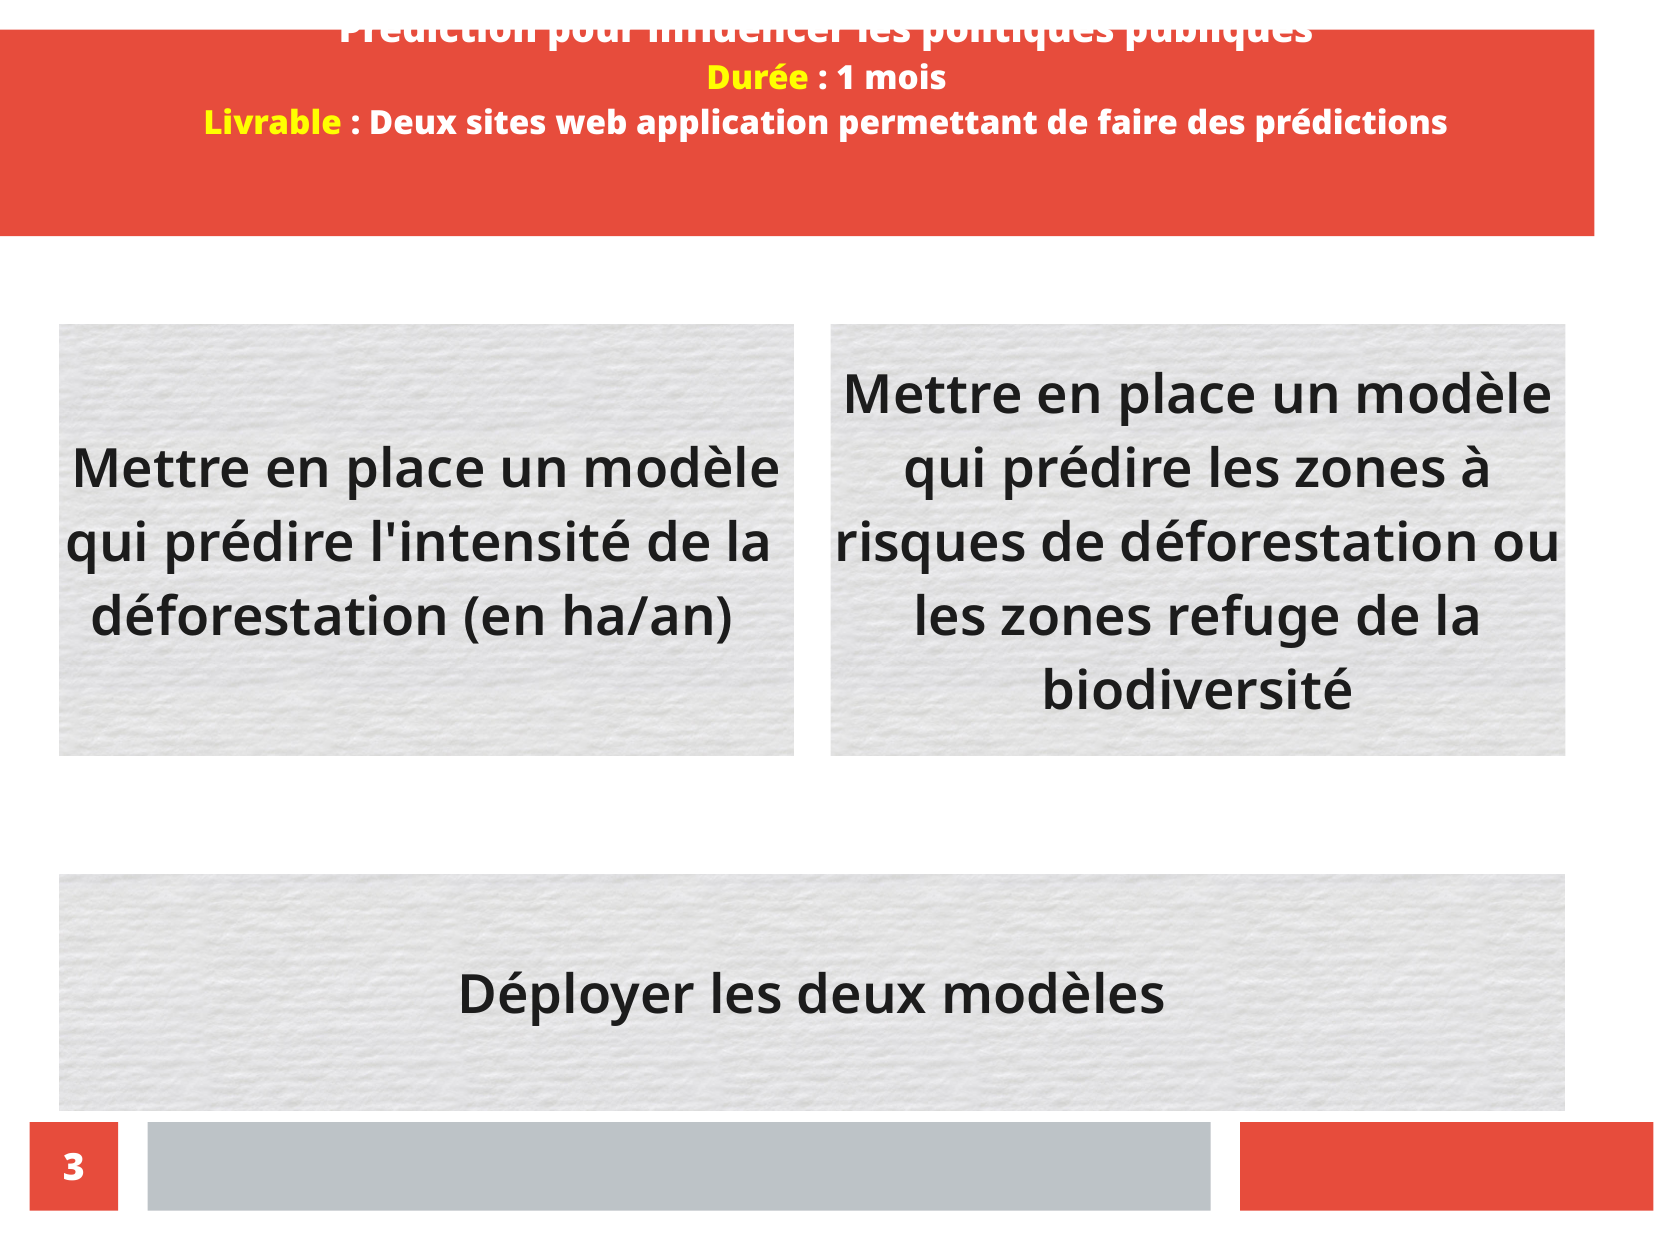

# Prédiction pour influencer les politiques publiques Durée : 1 mois Livrable : Deux sites web application permettant de faire des prédictions
Mettre en place un modèle qui prédire l'intensité de la déforestation (en ha/an)
Mettre en place un modèle qui prédire les zones à risques de déforestation ou les zones refuge de la biodiversité
Déployer les deux modèles
3